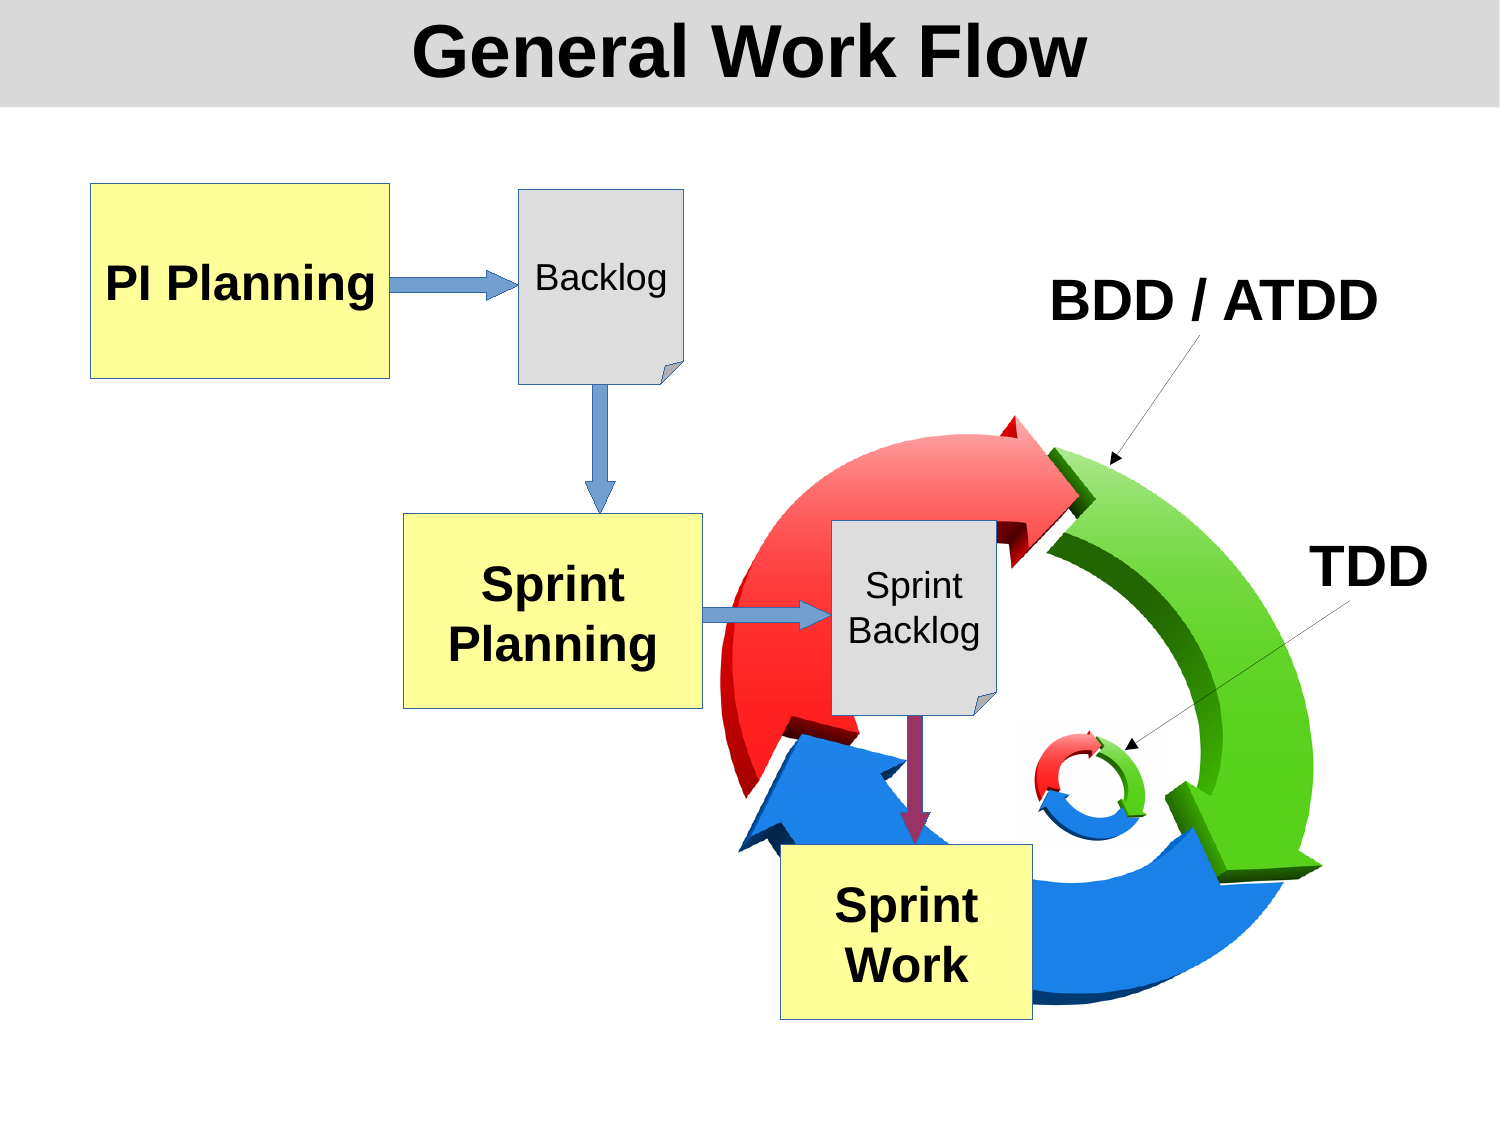

General Work Flow
PI Planning
Backlog
BDD / ATDD
Sprint
Planning
Sprint
Backlog
TDD
Sprint
Work